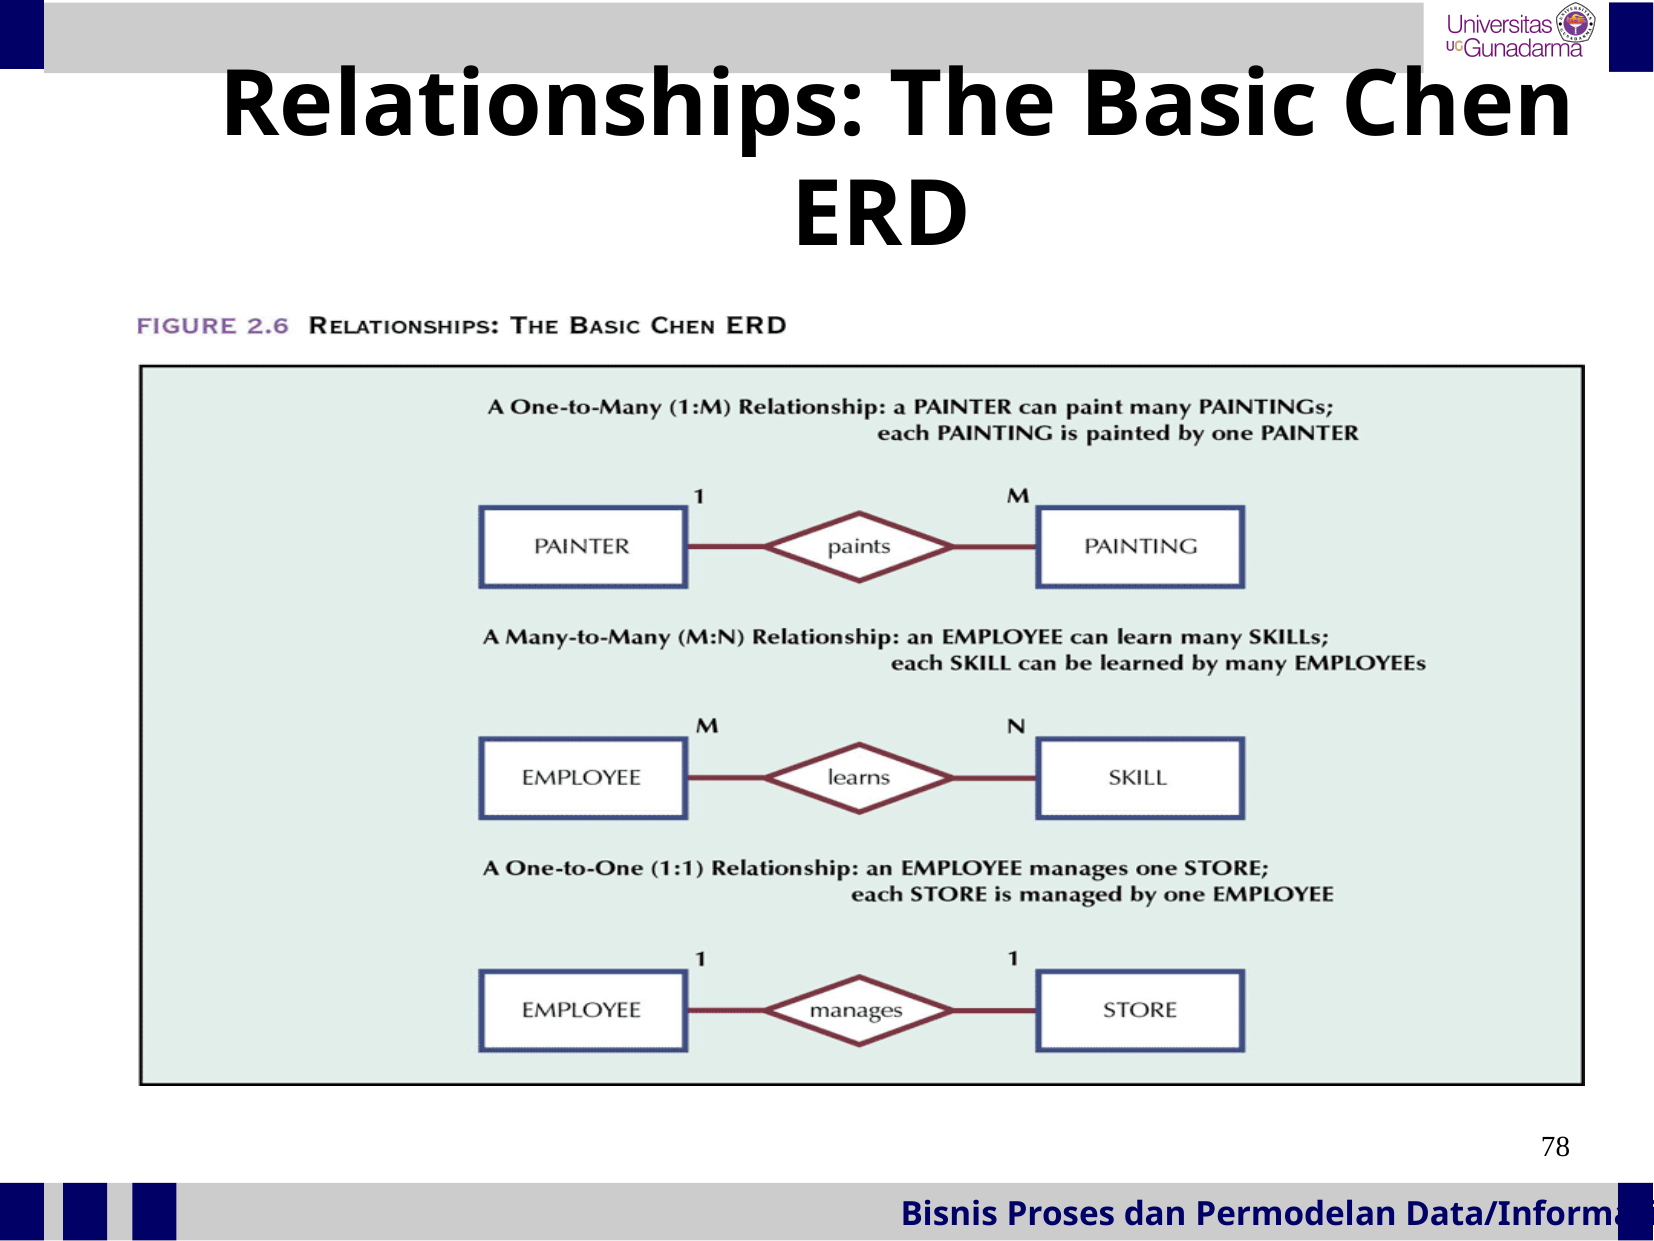

# Relationships: The Basic Chen ERD
78